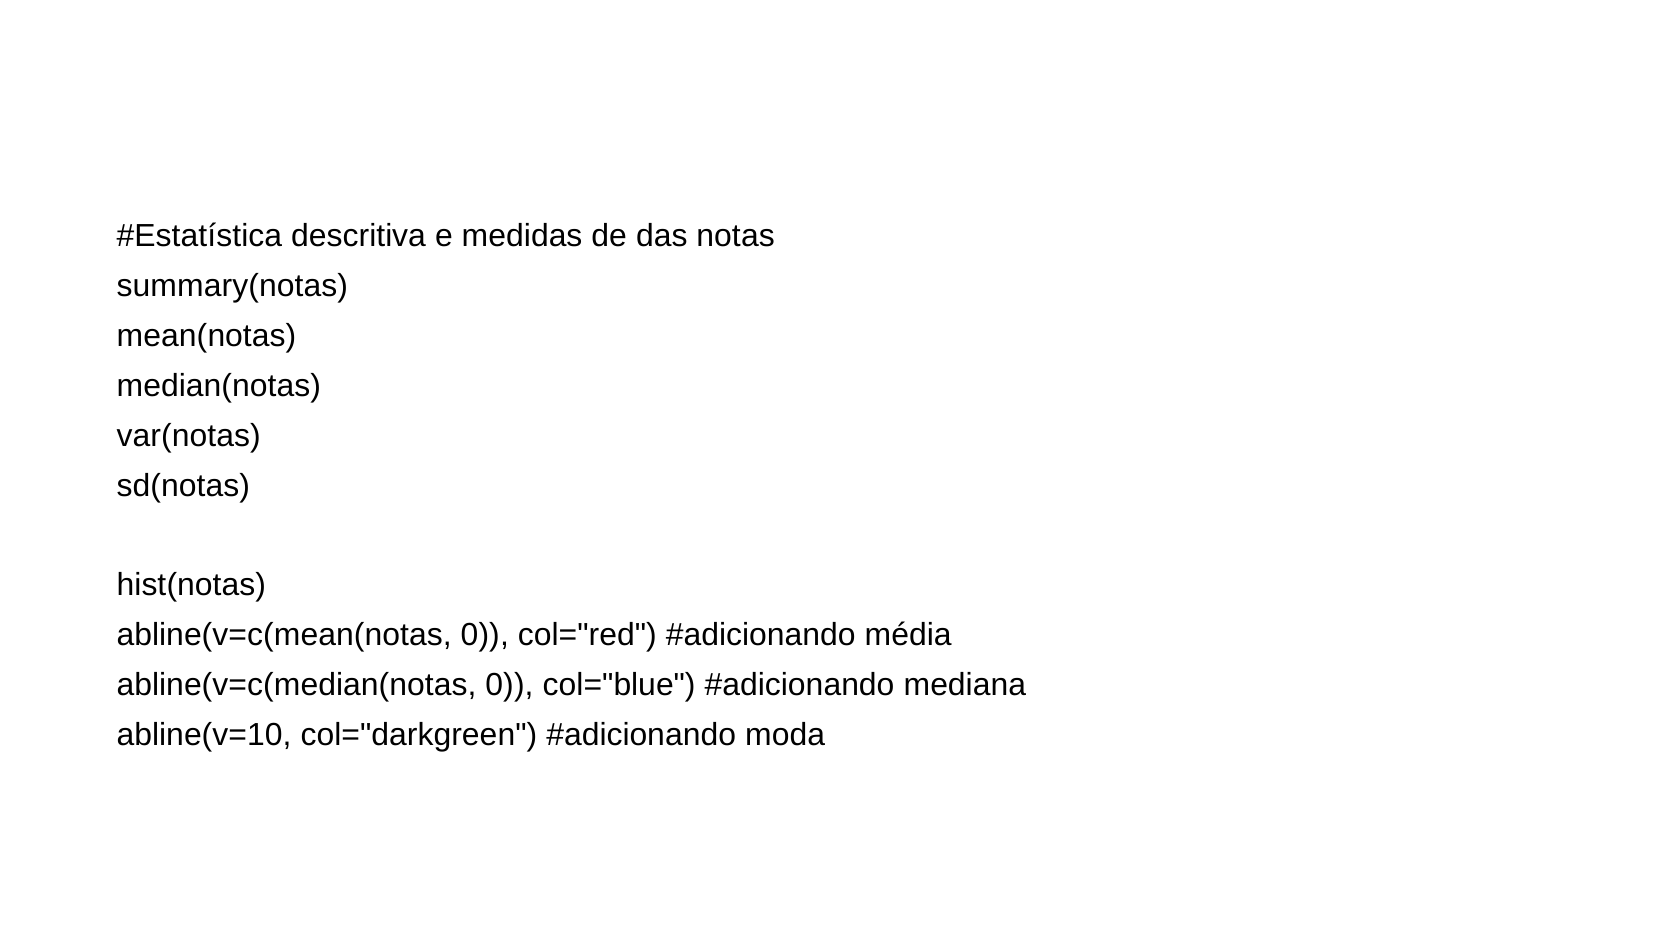

#
#Estatística descritiva e medidas de das notas
summary(notas)
mean(notas)
median(notas)
var(notas)
sd(notas)
hist(notas)
abline(v=c(mean(notas, 0)), col="red") #adicionando média
abline(v=c(median(notas, 0)), col="blue") #adicionando mediana
abline(v=10, col="darkgreen") #adicionando moda